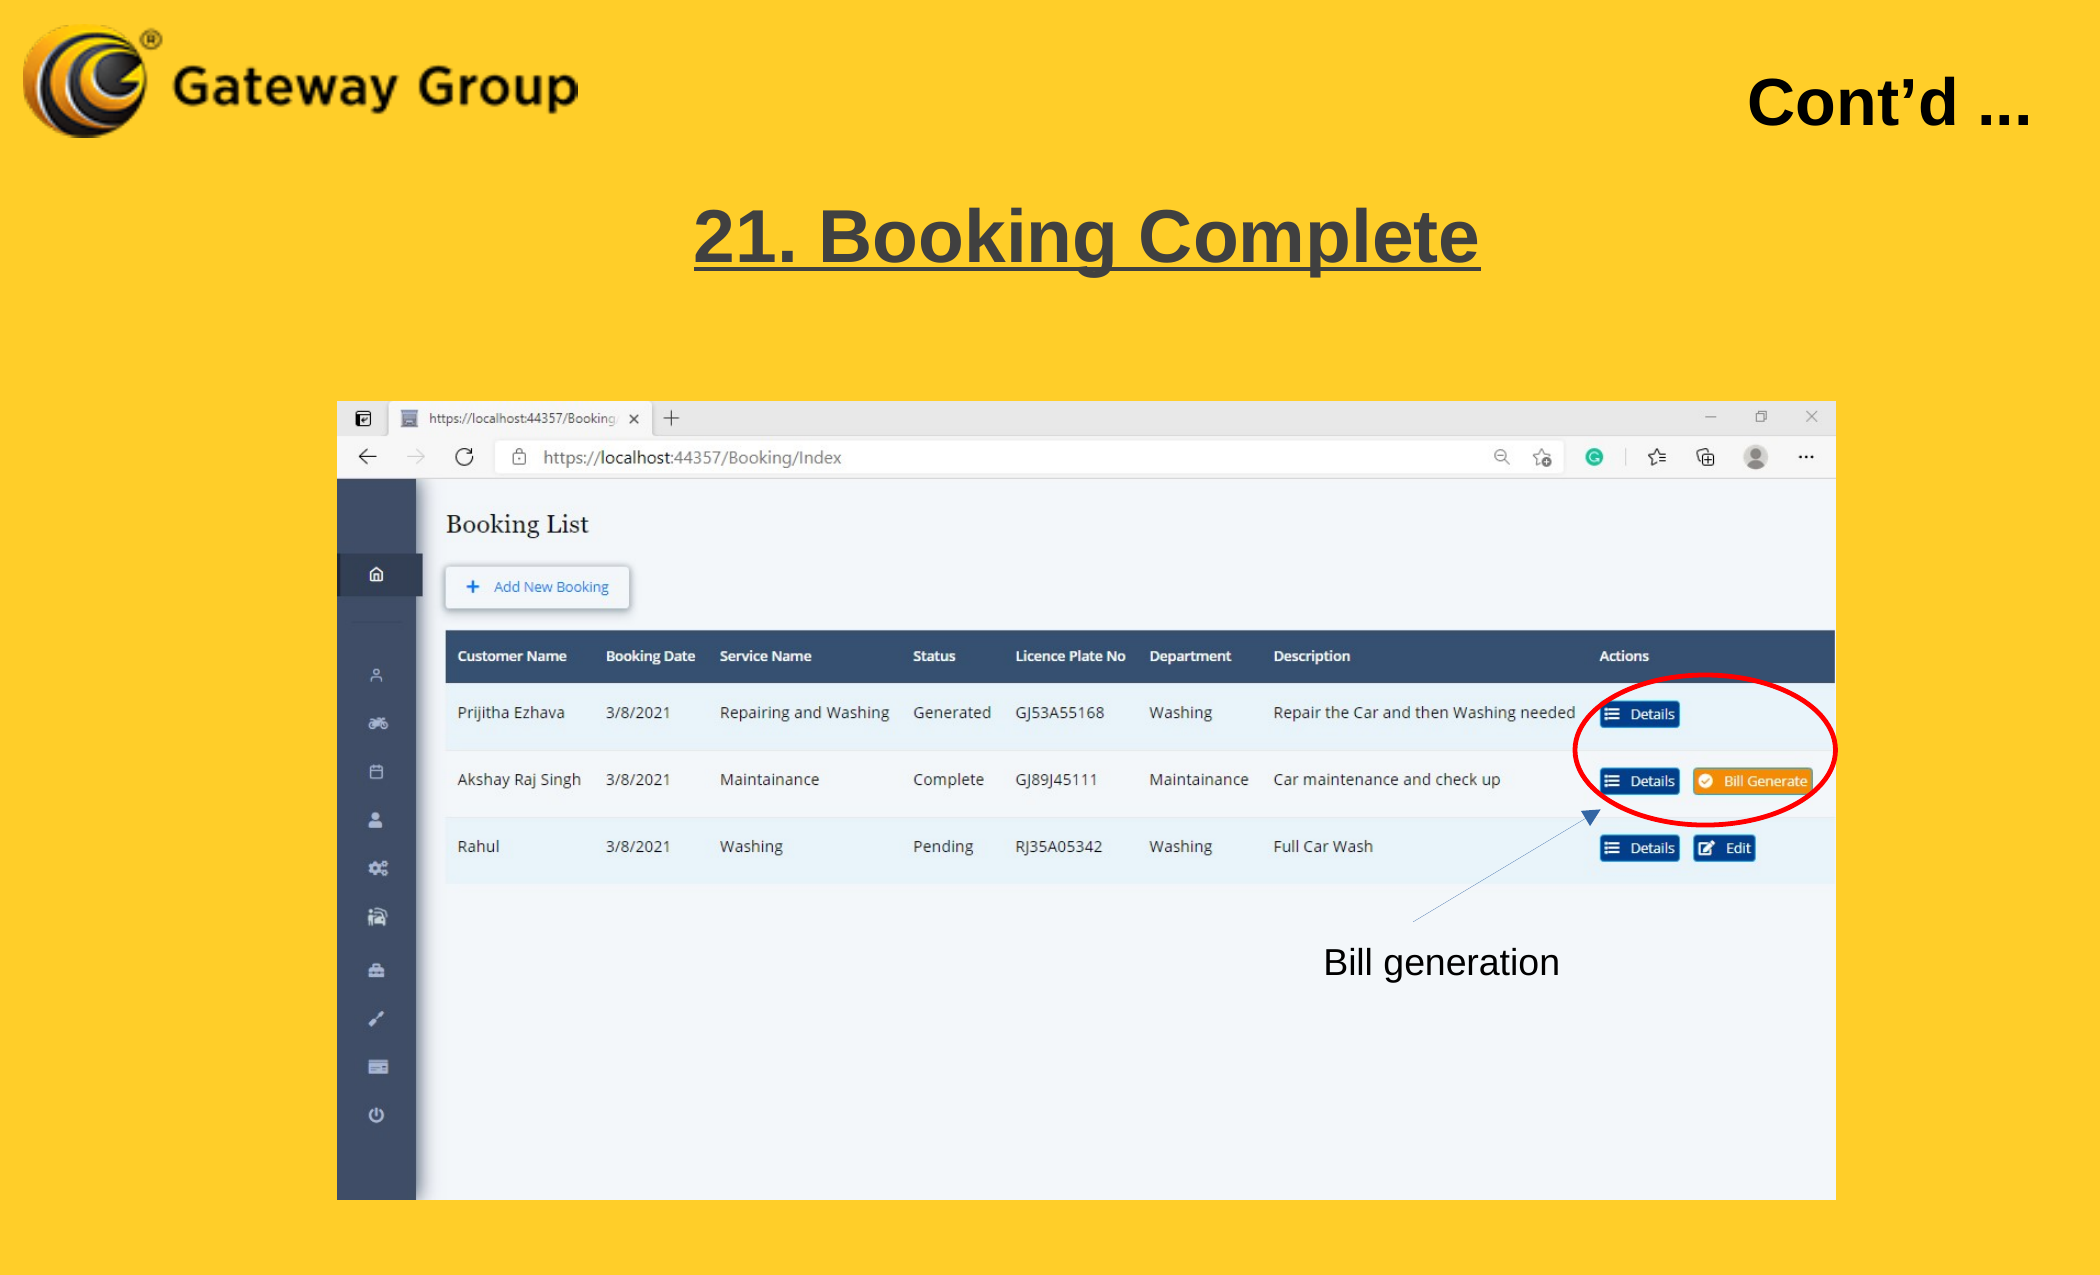

Cont’d ...
21. Booking Complete
Bill generation